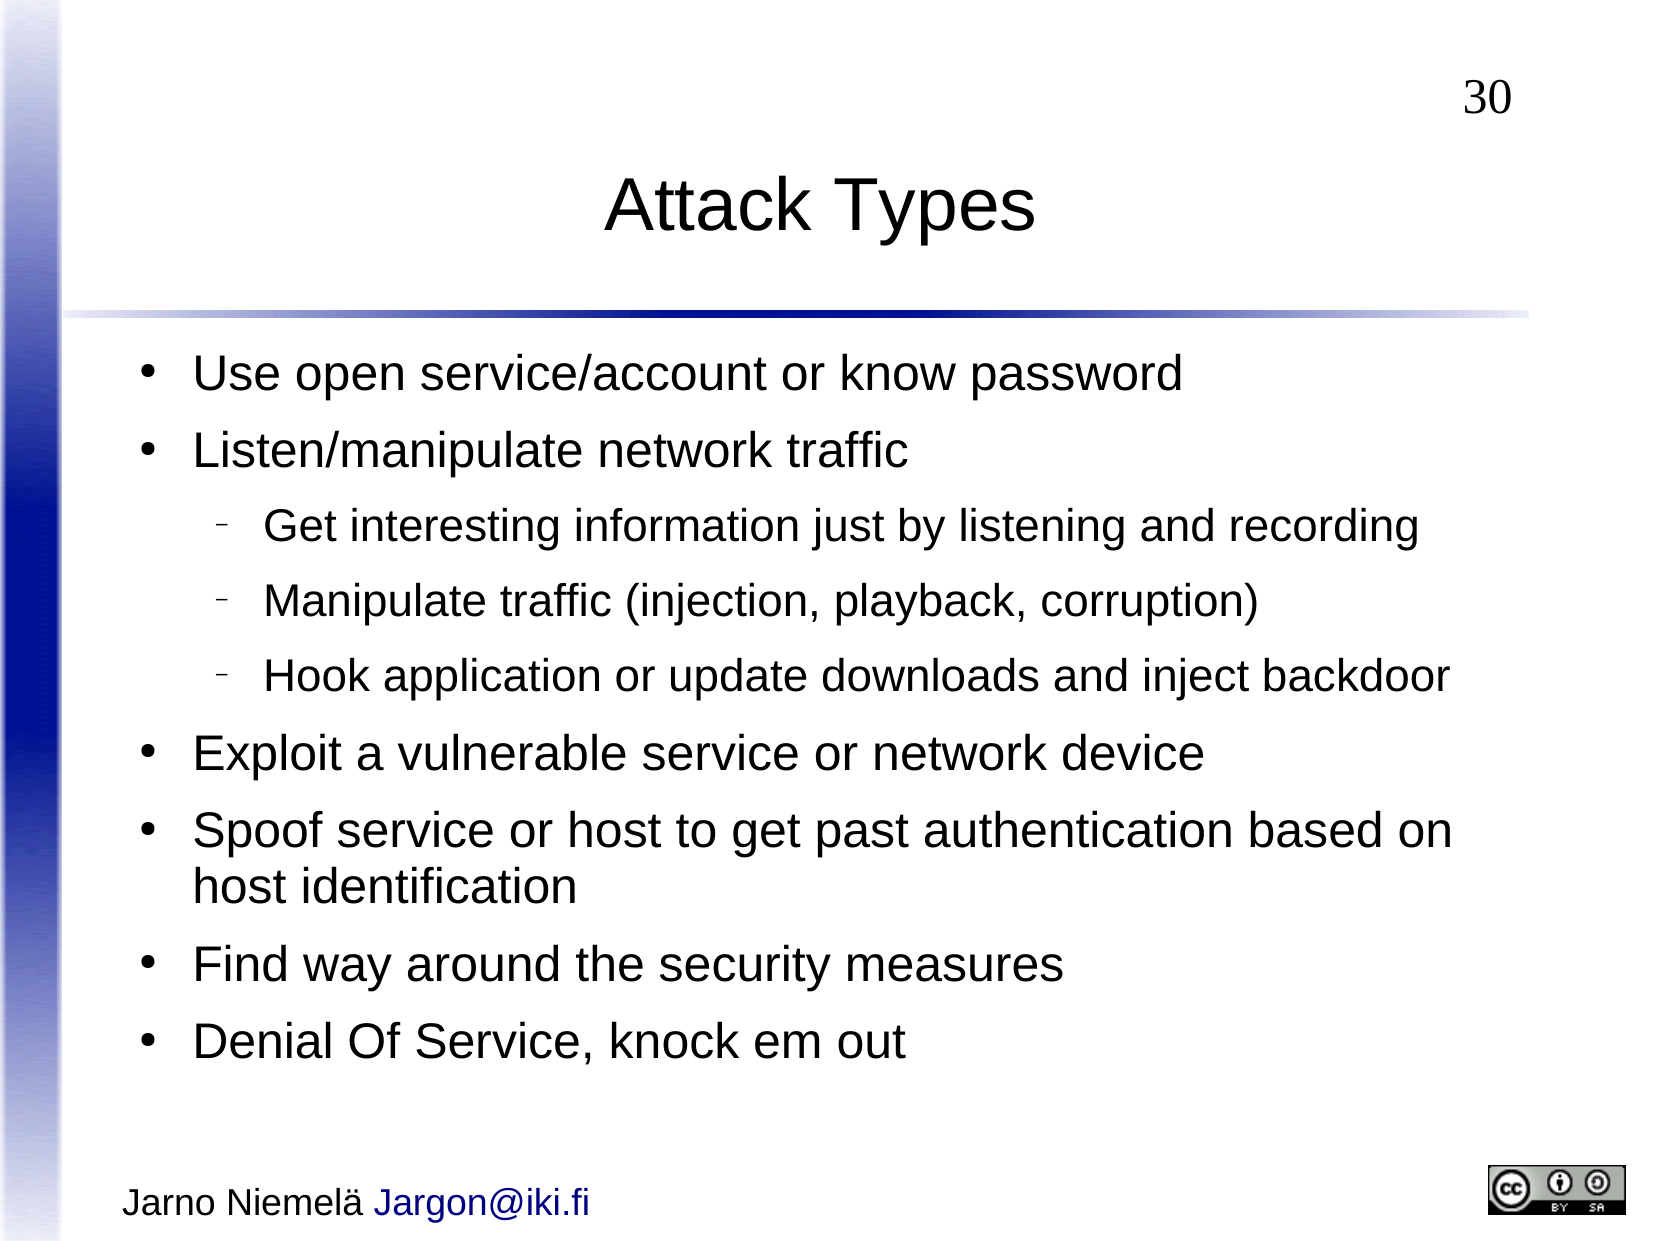

# Attack Types
Use open service/account or know password
Listen/manipulate network traffic
Get interesting information just by listening and recording
Manipulate traffic (injection, playback, corruption)
Hook application or update downloads and inject backdoor
Exploit a vulnerable service or network device
Spoof service or host to get past authentication based on host identification
Find way around the security measures
Denial Of Service, knock em out